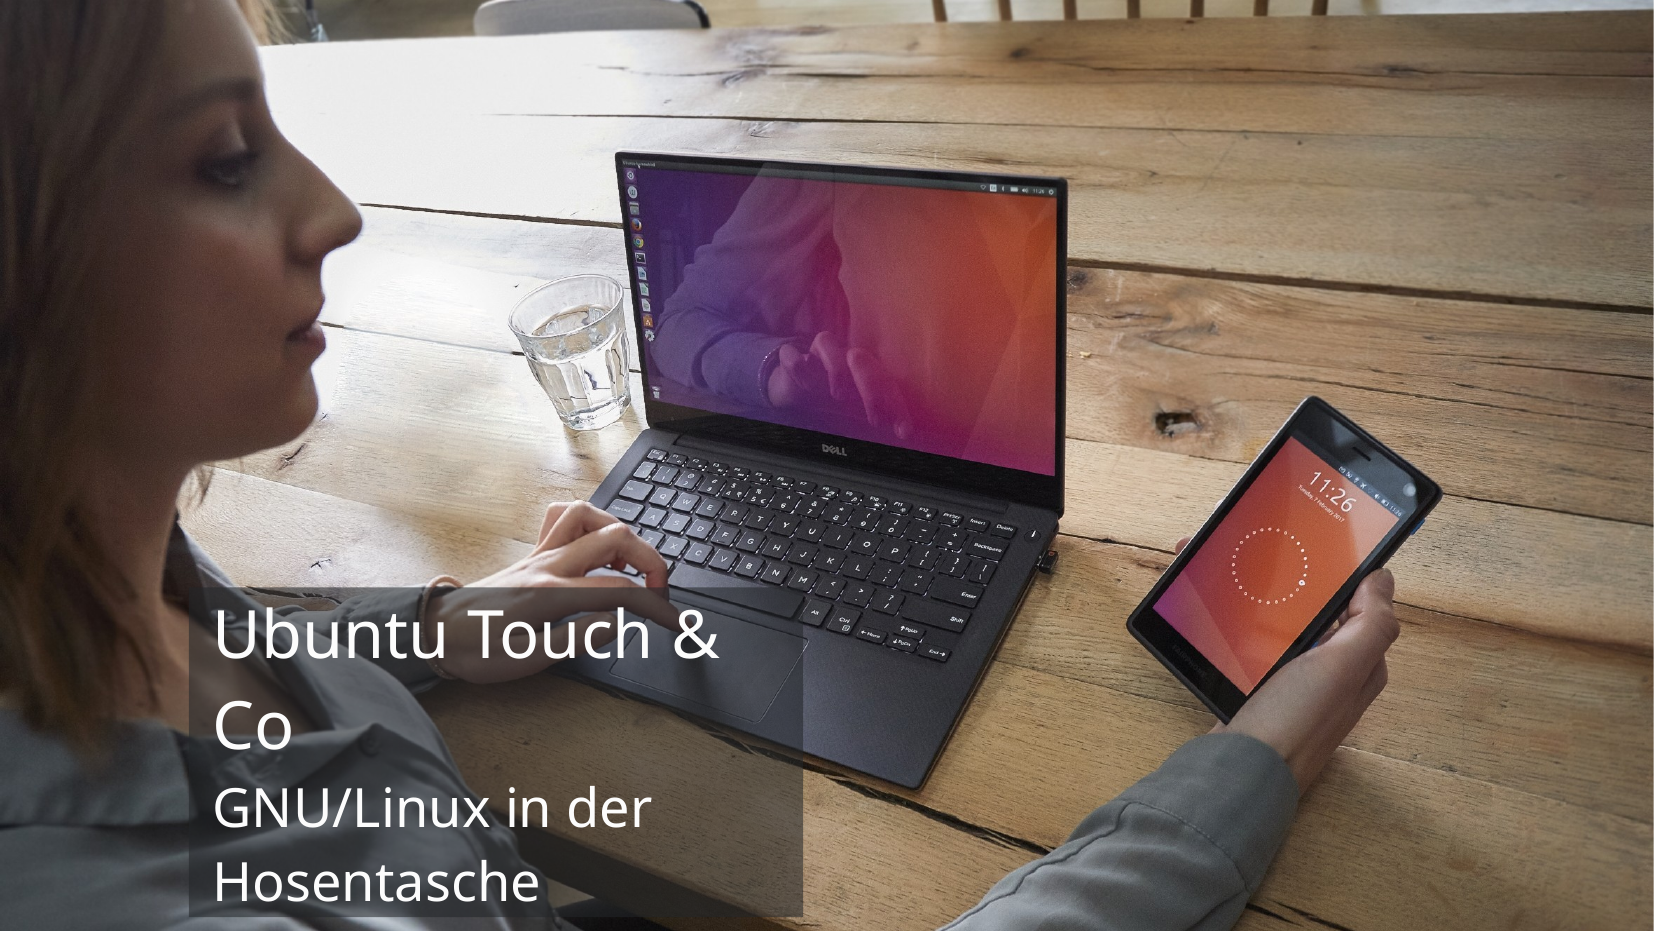

Ubuntu Touch & Co
GNU/Linux in der Hosentasche